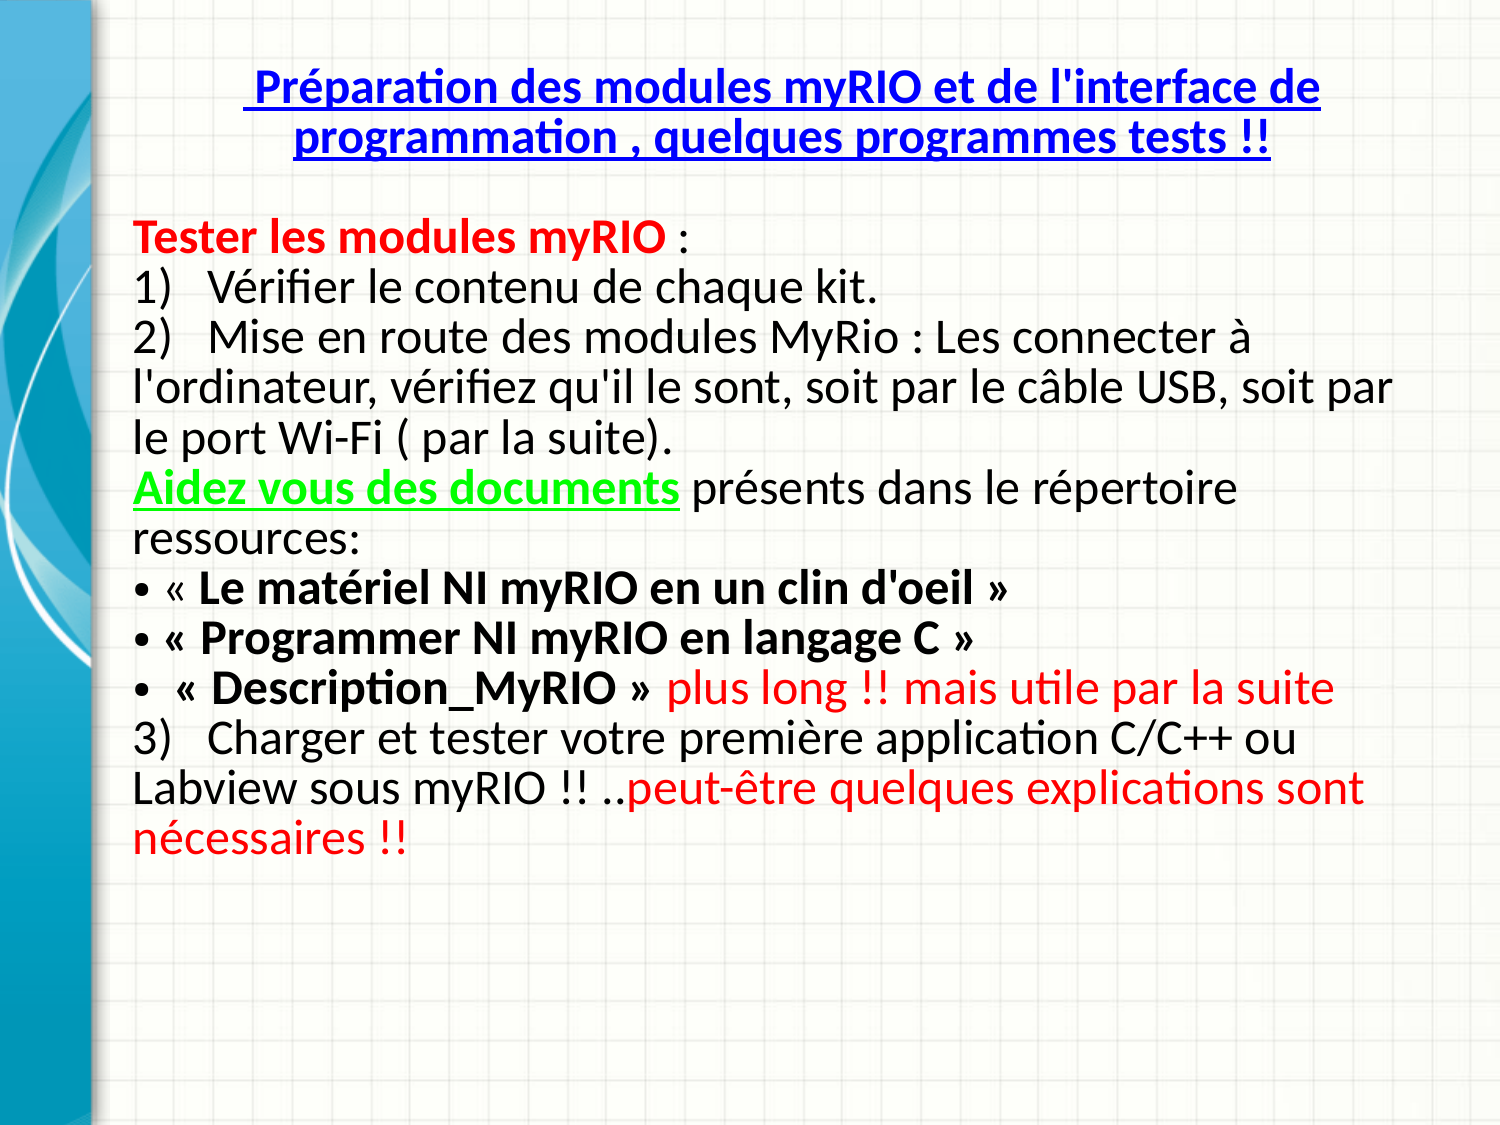

Préparation des modules myRIO et de l'interface de programmation , quelques programmes tests !!
Tester les modules myRIO :
1) Vérifier le contenu de chaque kit.
2) Mise en route des modules MyRio : Les connecter à l'ordinateur, vérifiez qu'il le sont, soit par le câble USB, soit par le port Wi-Fi ( par la suite).
Aidez vous des documents présents dans le répertoire ressources:
 « Le matériel NI myRIO en un clin d'oeil »
 « Programmer NI myRIO en langage C »
 « Description_MyRIO » plus long !! mais utile par la suite
3) Charger et tester votre première application C/C++ ou Labview sous myRIO !! ..peut-être quelques explications sont nécessaires !!